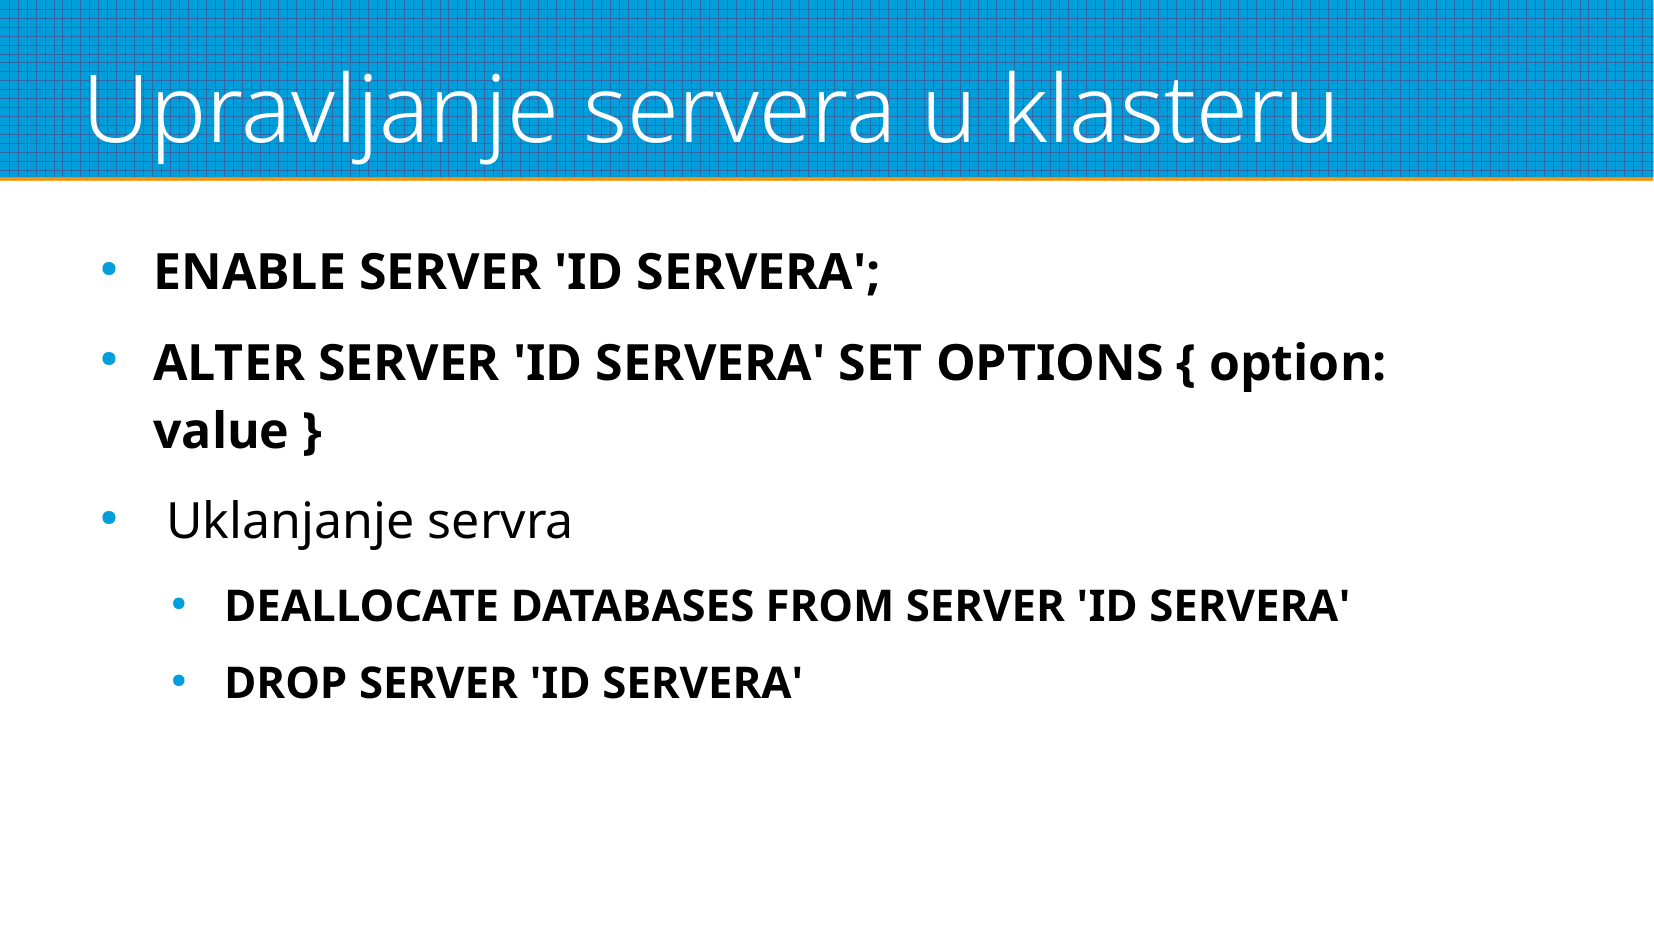

# Upravljanje servera u klasteru
ENABLE SERVER 'ID SERVERA';
ALTER SERVER 'ID SERVERA' SET OPTIONS { option: value }
 Uklanjanje servra
DEALLOCATE DATABASES FROM SERVER 'ID SERVERA'
DROP SERVER 'ID SERVERA'